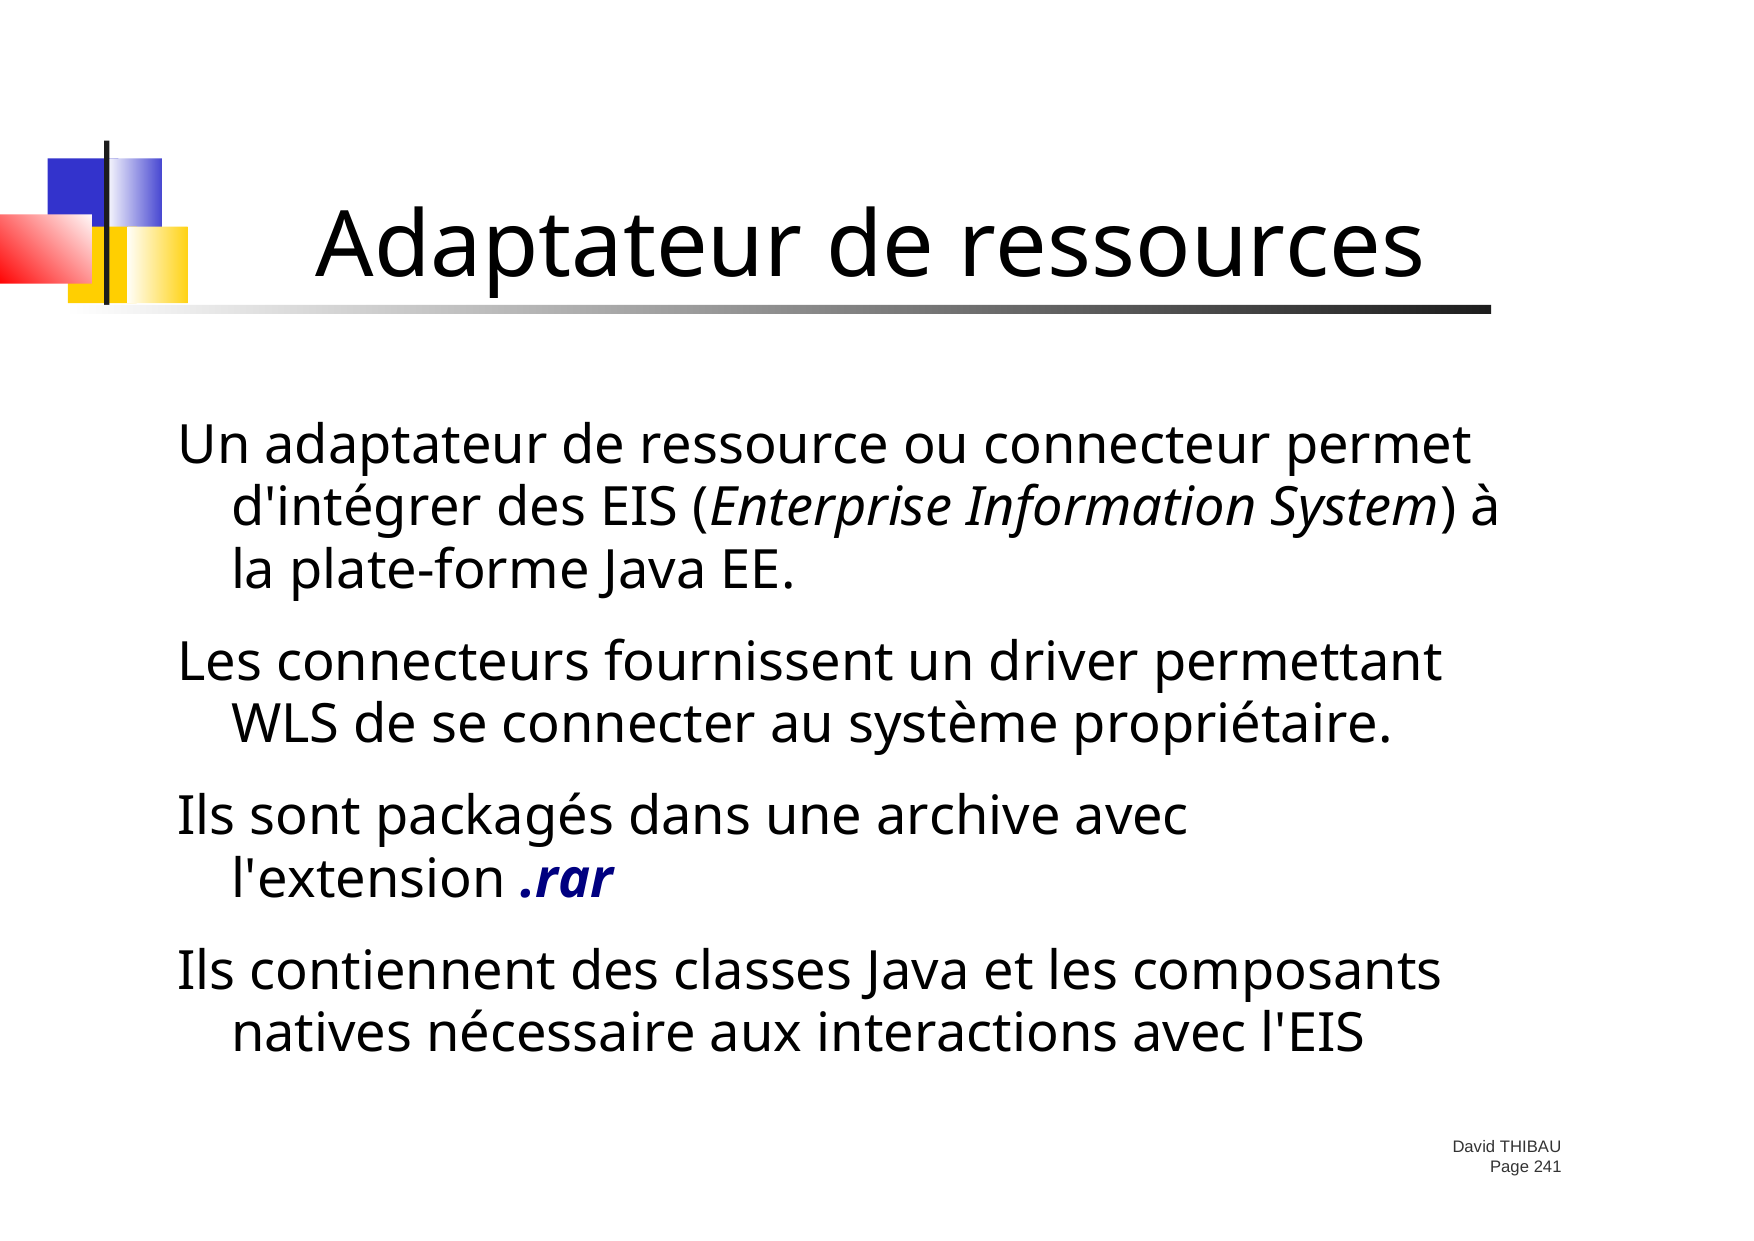

# Adaptateur de ressources
Un adaptateur de ressource ou connecteur permet d'intégrer des EIS (Enterprise Information System) à la plate-forme Java EE.
Les connecteurs fournissent un driver permettant WLS de se connecter au système propriétaire.
Ils sont packagés dans une archive avec l'extension .rar
Ils contiennent des classes Java et les composants natives nécessaire aux interactions avec l'EIS